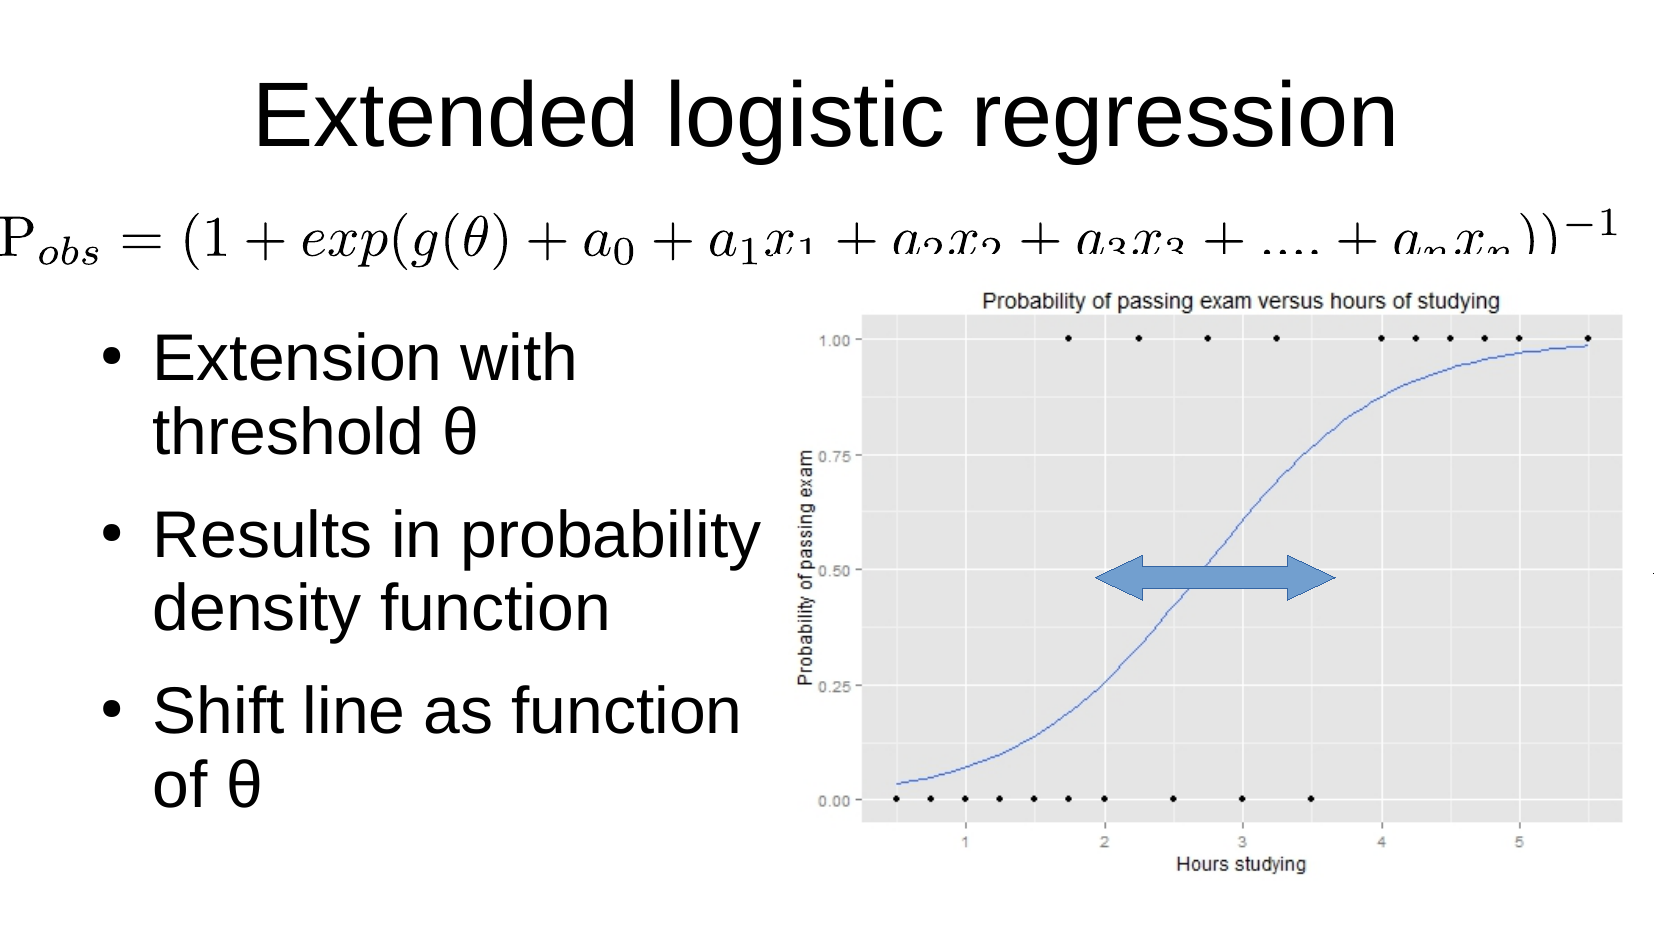

# Extended logistic regression
Extension with threshold θ
Results in probability density function
Shift line as function of θ